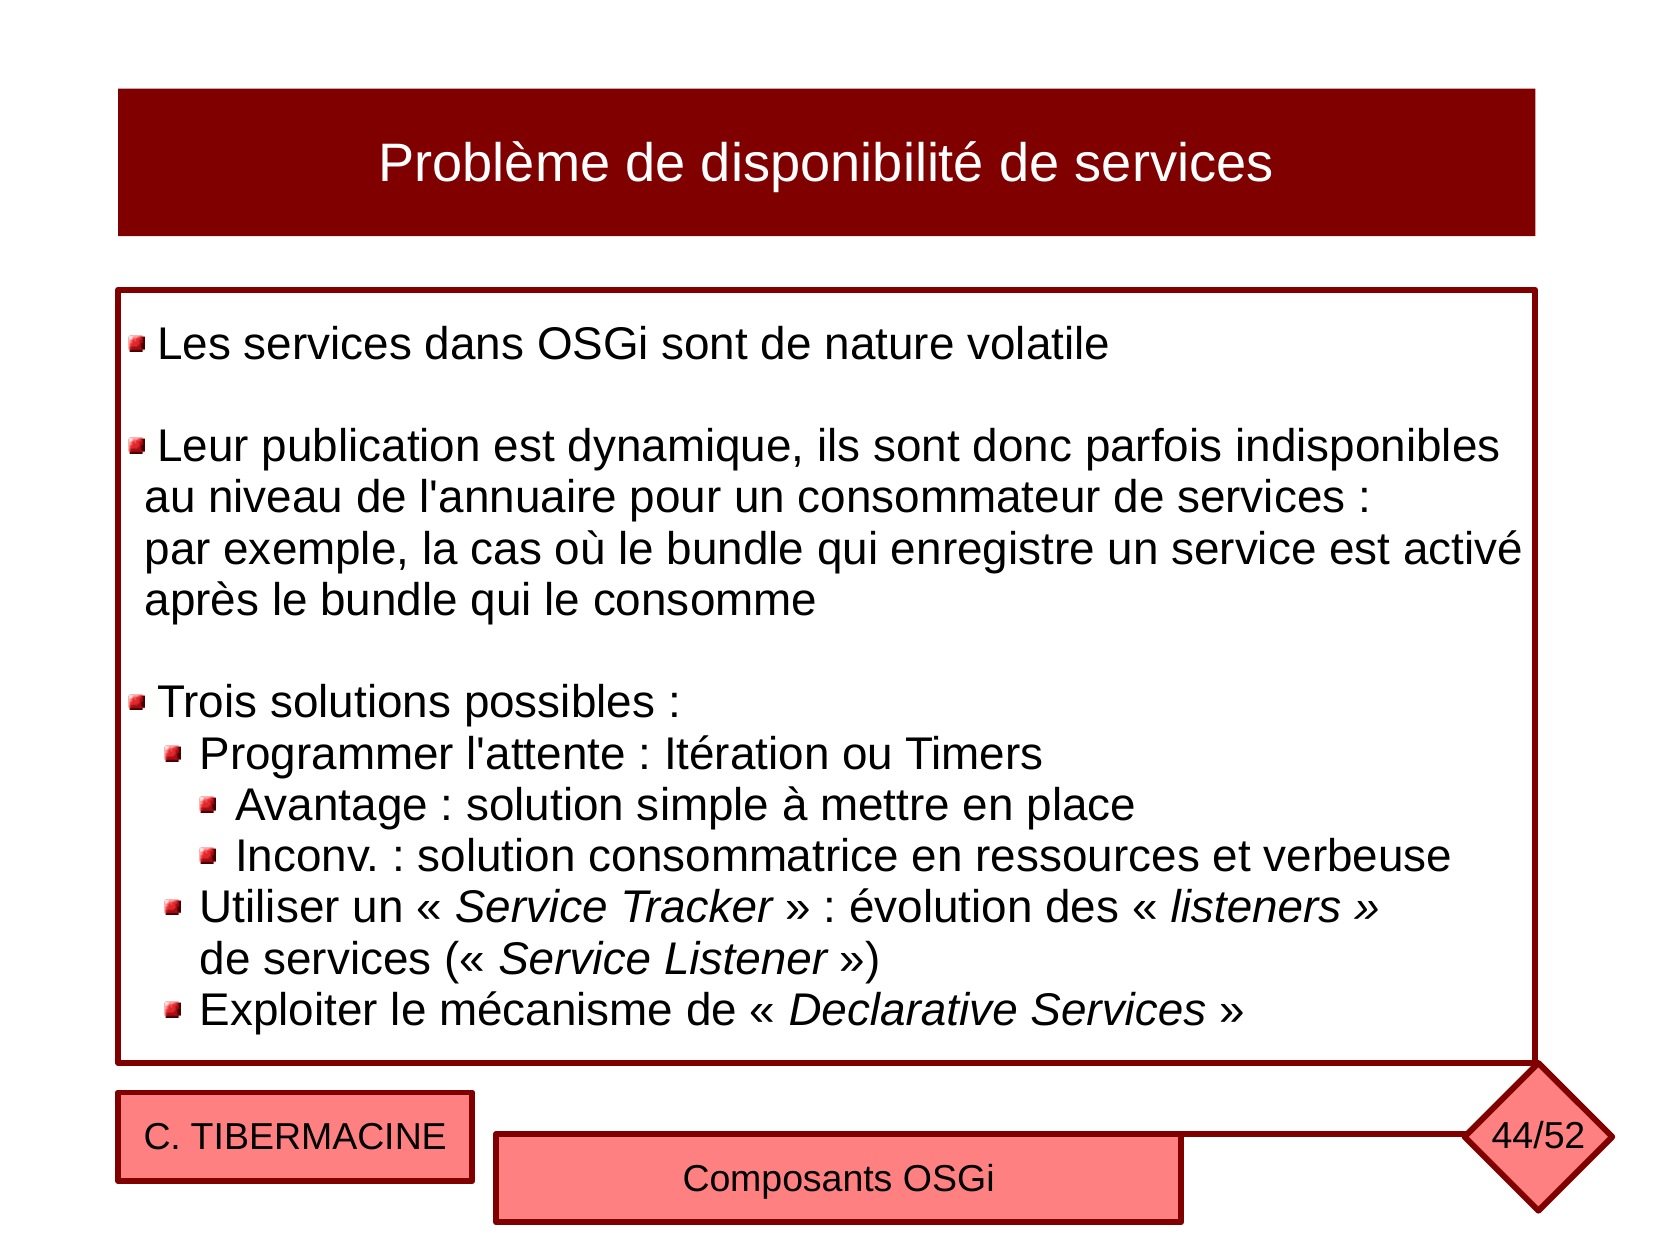

Problème de disponibilité de services
 Les services dans OSGi sont de nature volatile
 Leur publication est dynamique, ils sont donc parfois indisponibles
au niveau de l'annuaire pour un consommateur de services :
par exemple, la cas où le bundle qui enregistre un service est activé
après le bundle qui le consomme
 Trois solutions possibles :
Programmer l'attente : Itération ou Timers
Avantage : solution simple à mettre en place
Inconv. : solution consommatrice en ressources et verbeuse
Utiliser un « Service Tracker » : évolution des « listeners »
de services (« Service Listener »)
Exploiter le mécanisme de « Declarative Services »
C. TIBERMACINE
Composants OSGi